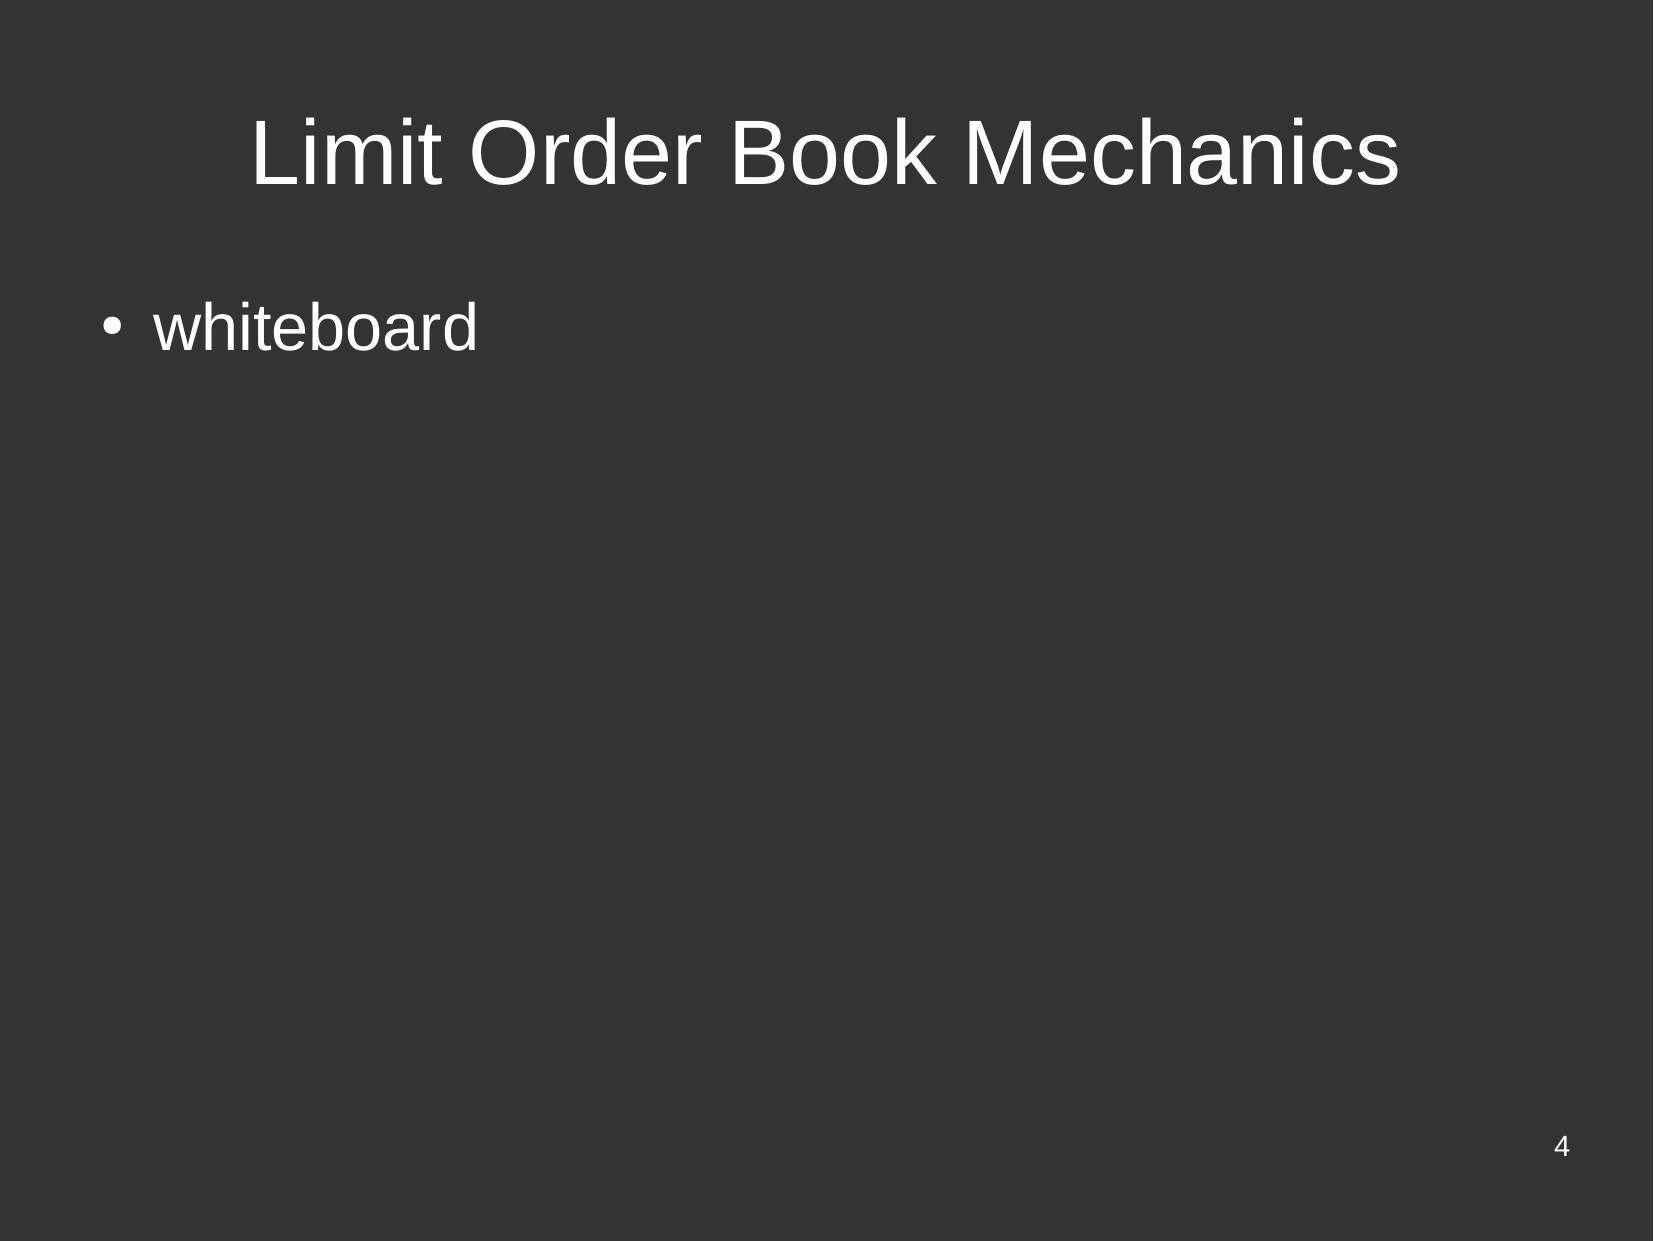

# Limit Order Book Mechanics
whiteboard
4